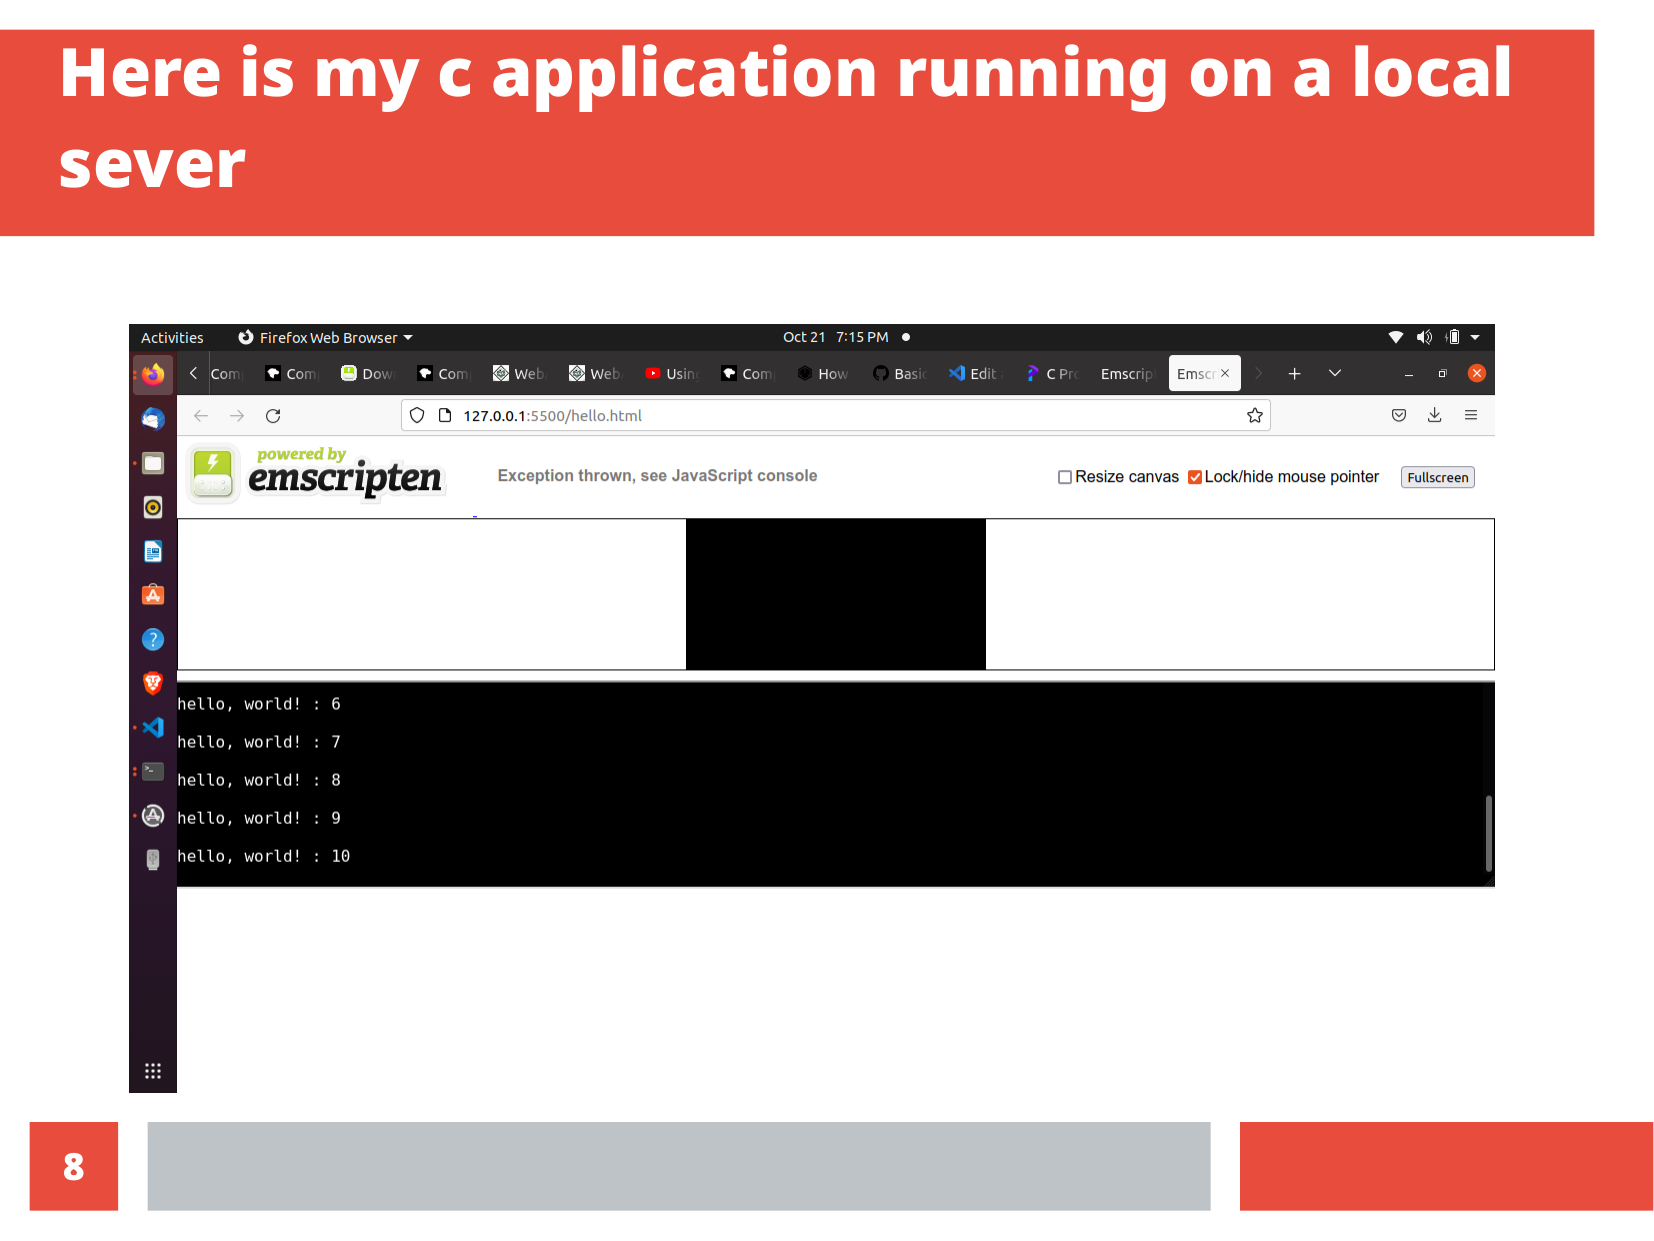

# Here is my c application running on a local sever
8